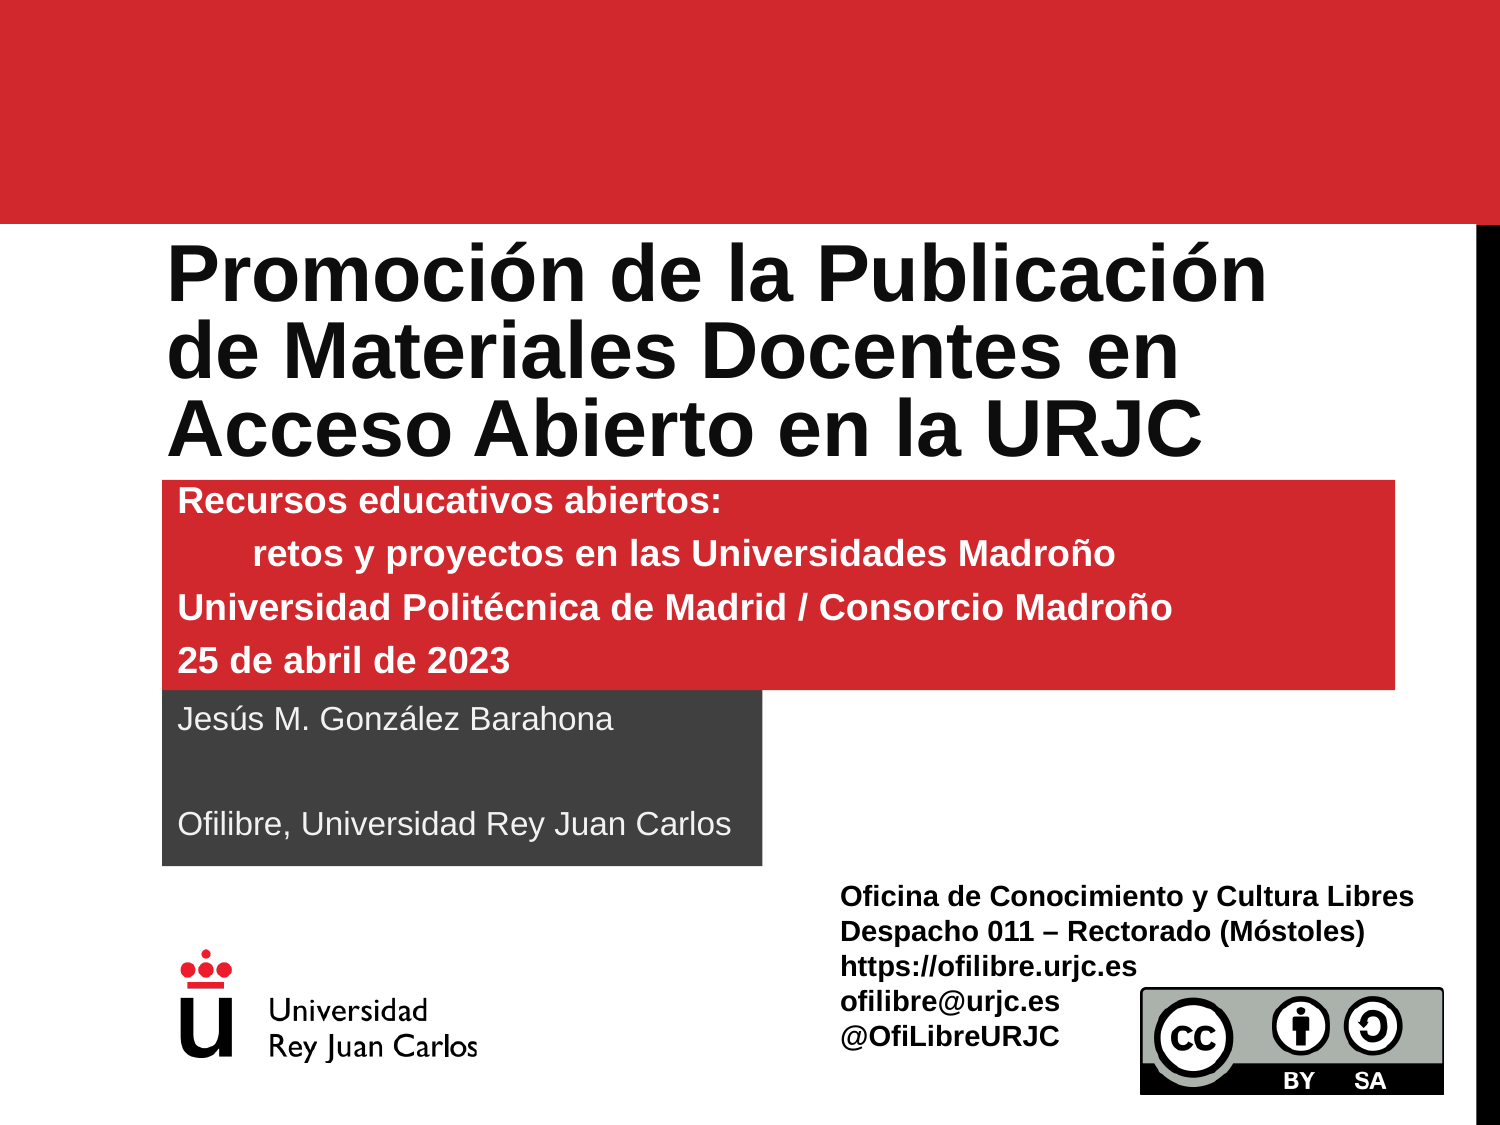

Promoción de la Publicación de Materiales Docentes en Acceso Abierto en la URJC
Recursos educativos abiertos:
	retos y proyectos en las Universidades Madroño
Universidad Politécnica de Madrid / Consorcio Madroño
25 de abril de 2023
Jesús M. González Barahona
Ofilibre, Universidad Rey Juan Carlos
Oficina de Conocimiento y Cultura Libres
Despacho 011 – Rectorado (Móstoles)
https://ofilibre.urjc.es
ofilibre@urjc.es
@OfiLibreURJC